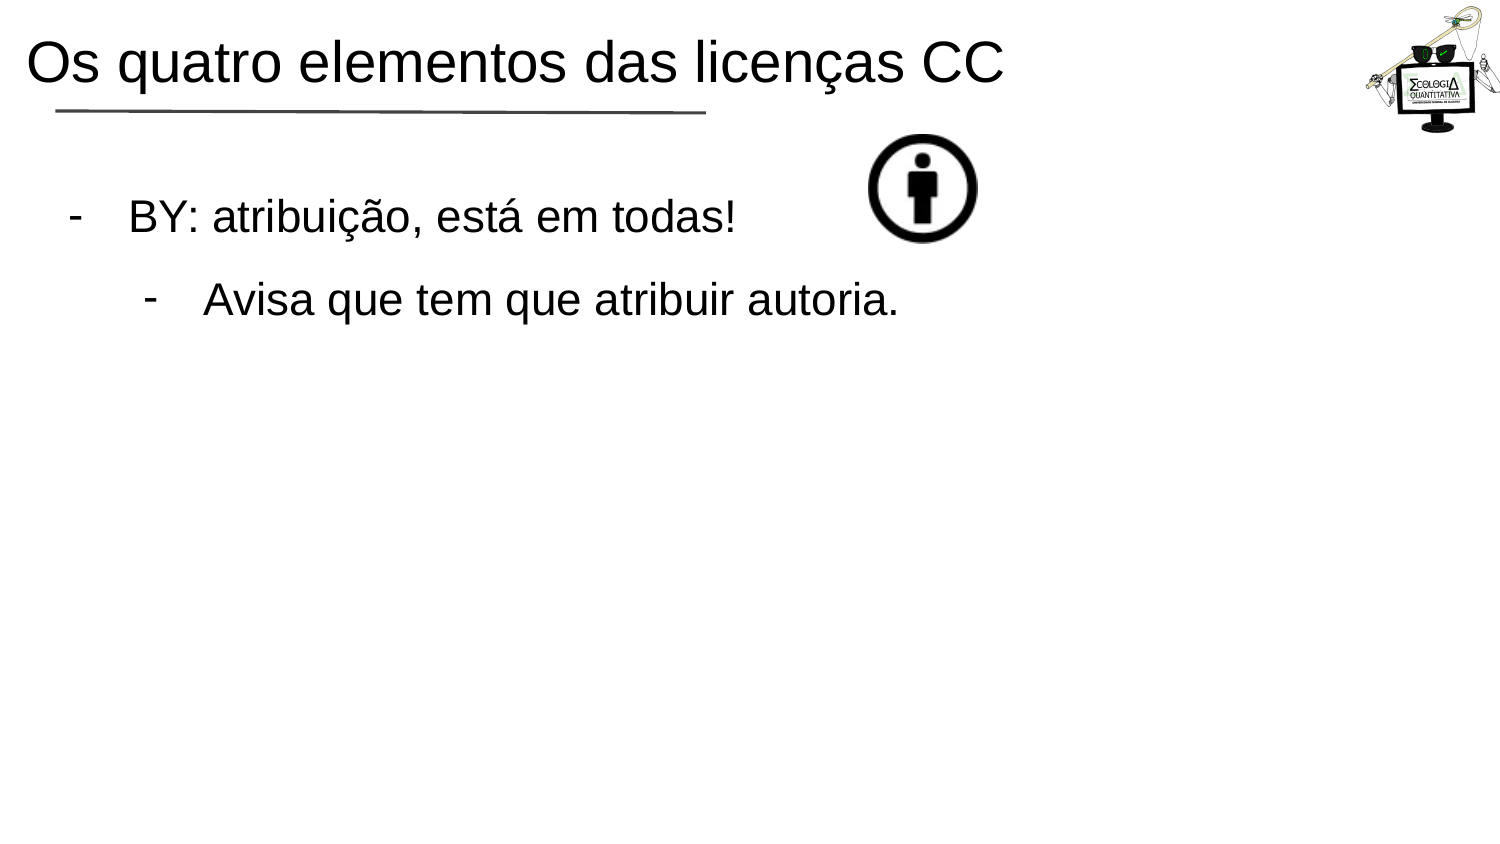

Os quatro elementos das licenças CC
BY: atribuição, está em todas!
Avisa que tem que atribuir autoria.